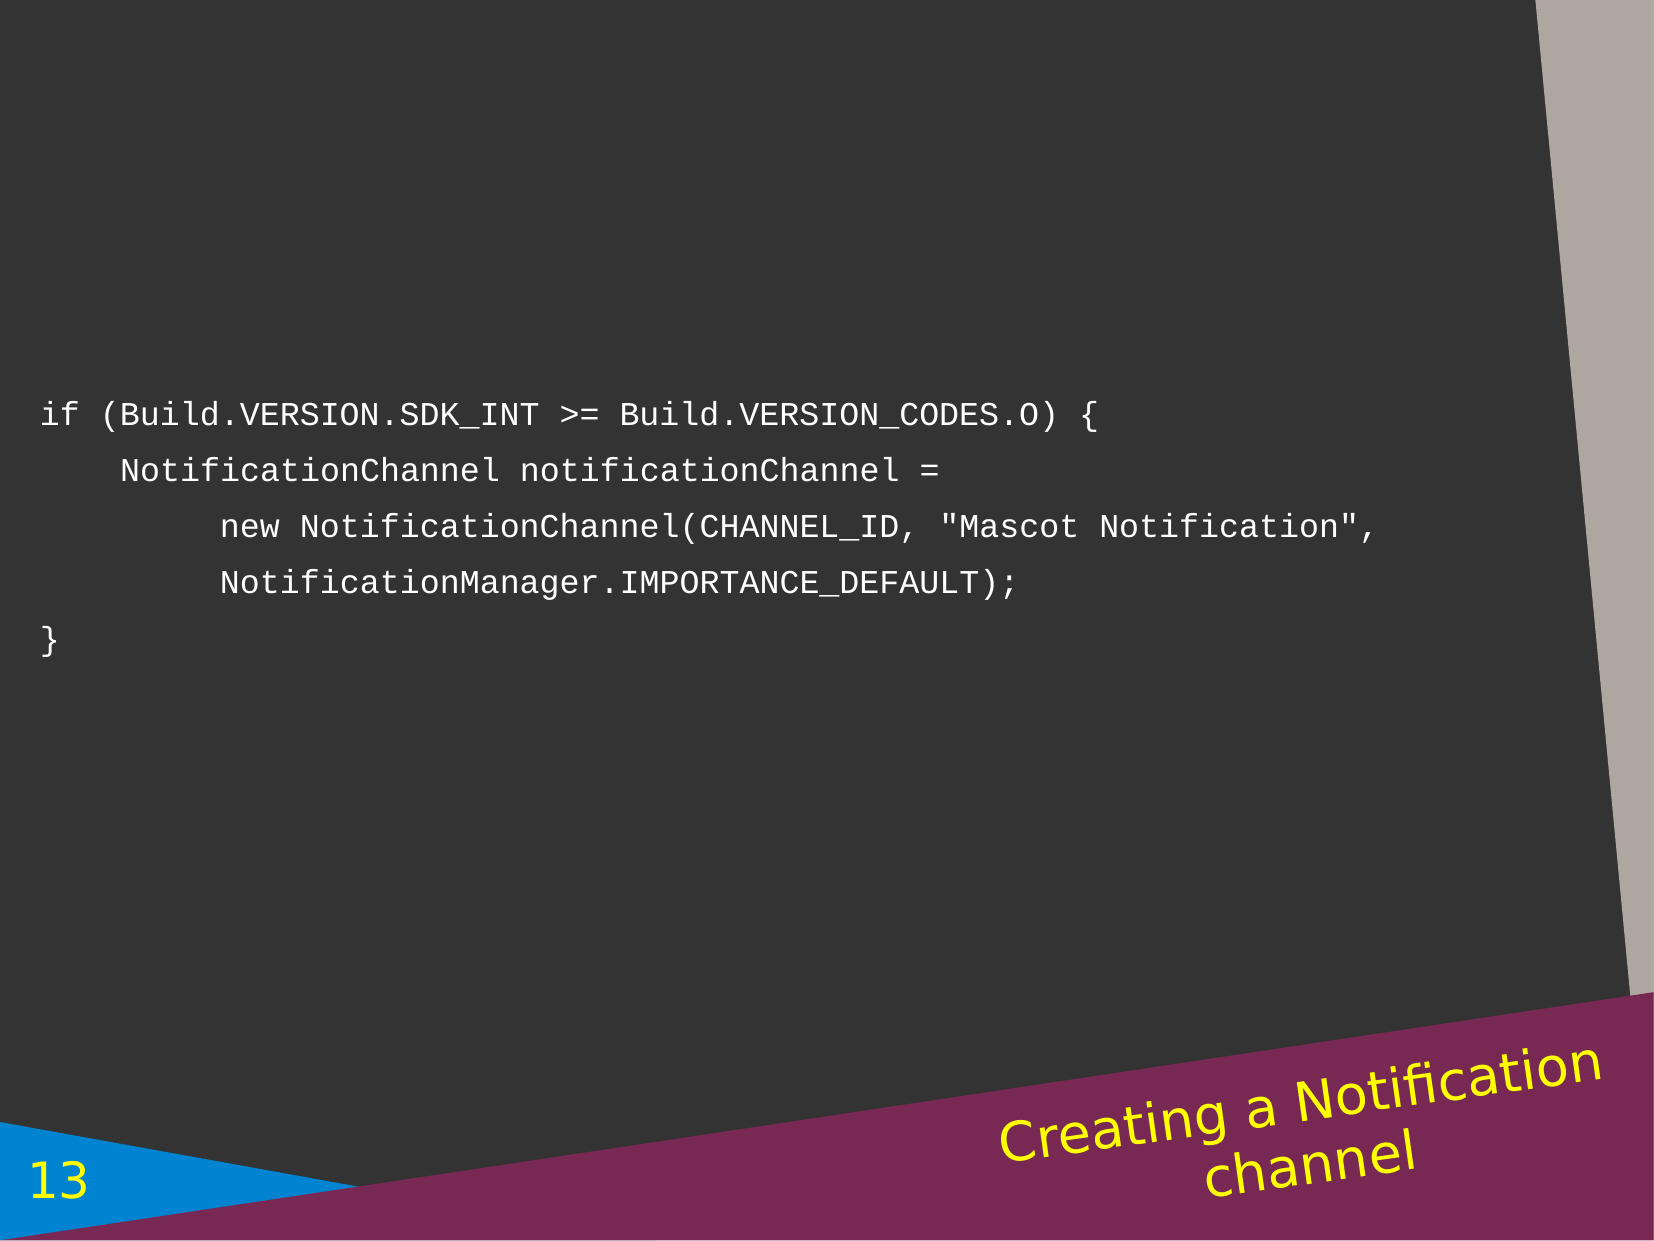

if (Build.VERSION.SDK_INT >= Build.VERSION_CODES.O) {
 NotificationChannel notificationChannel =
 new NotificationChannel(CHANNEL_ID, "Mascot Notification",
 NotificationManager.IMPORTANCE_DEFAULT);
}
# Creating a Notification channel
13